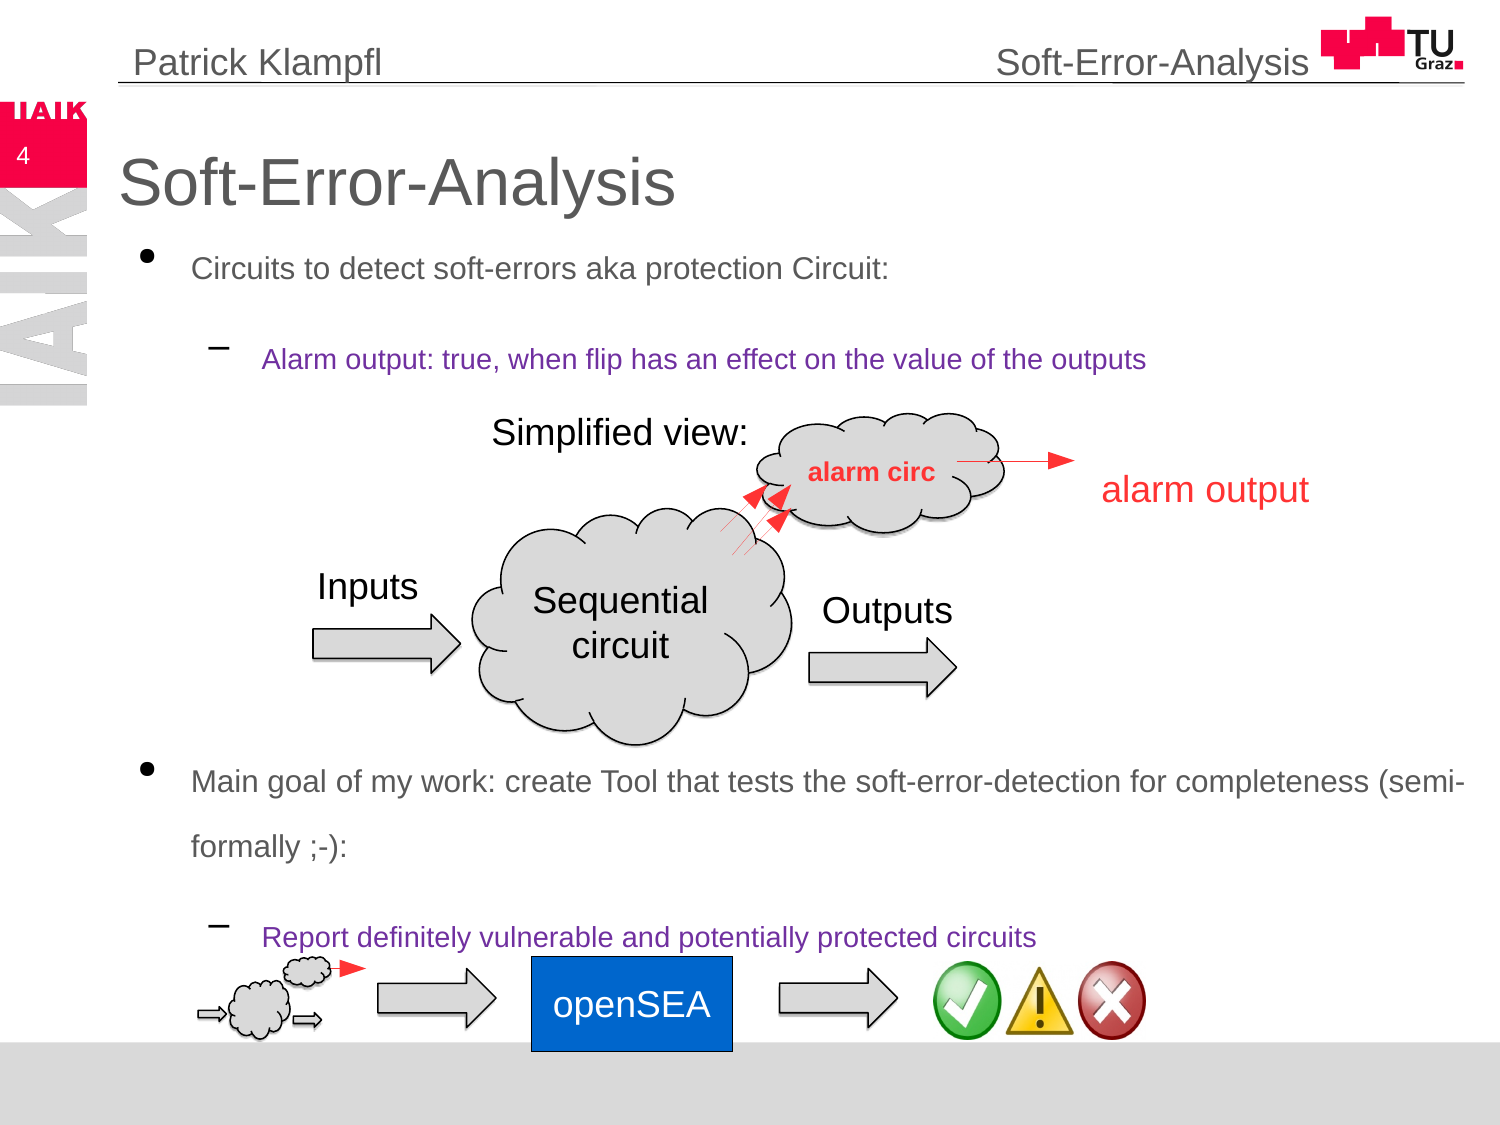

1
# Soft-Error-Analysis
Circuits to detect soft-errors aka protection Circuit:
Alarm output: true, when flip has an effect on the value of the outputs
Main goal of my work: create Tool that tests the soft-error-detection for completeness (semi-formally ;-):
Report definitely vulnerable and potentially protected circuits
Simplified view:
alarm circ
alarm output
Sequential
circuit
Inputs
Outputs
openSEA